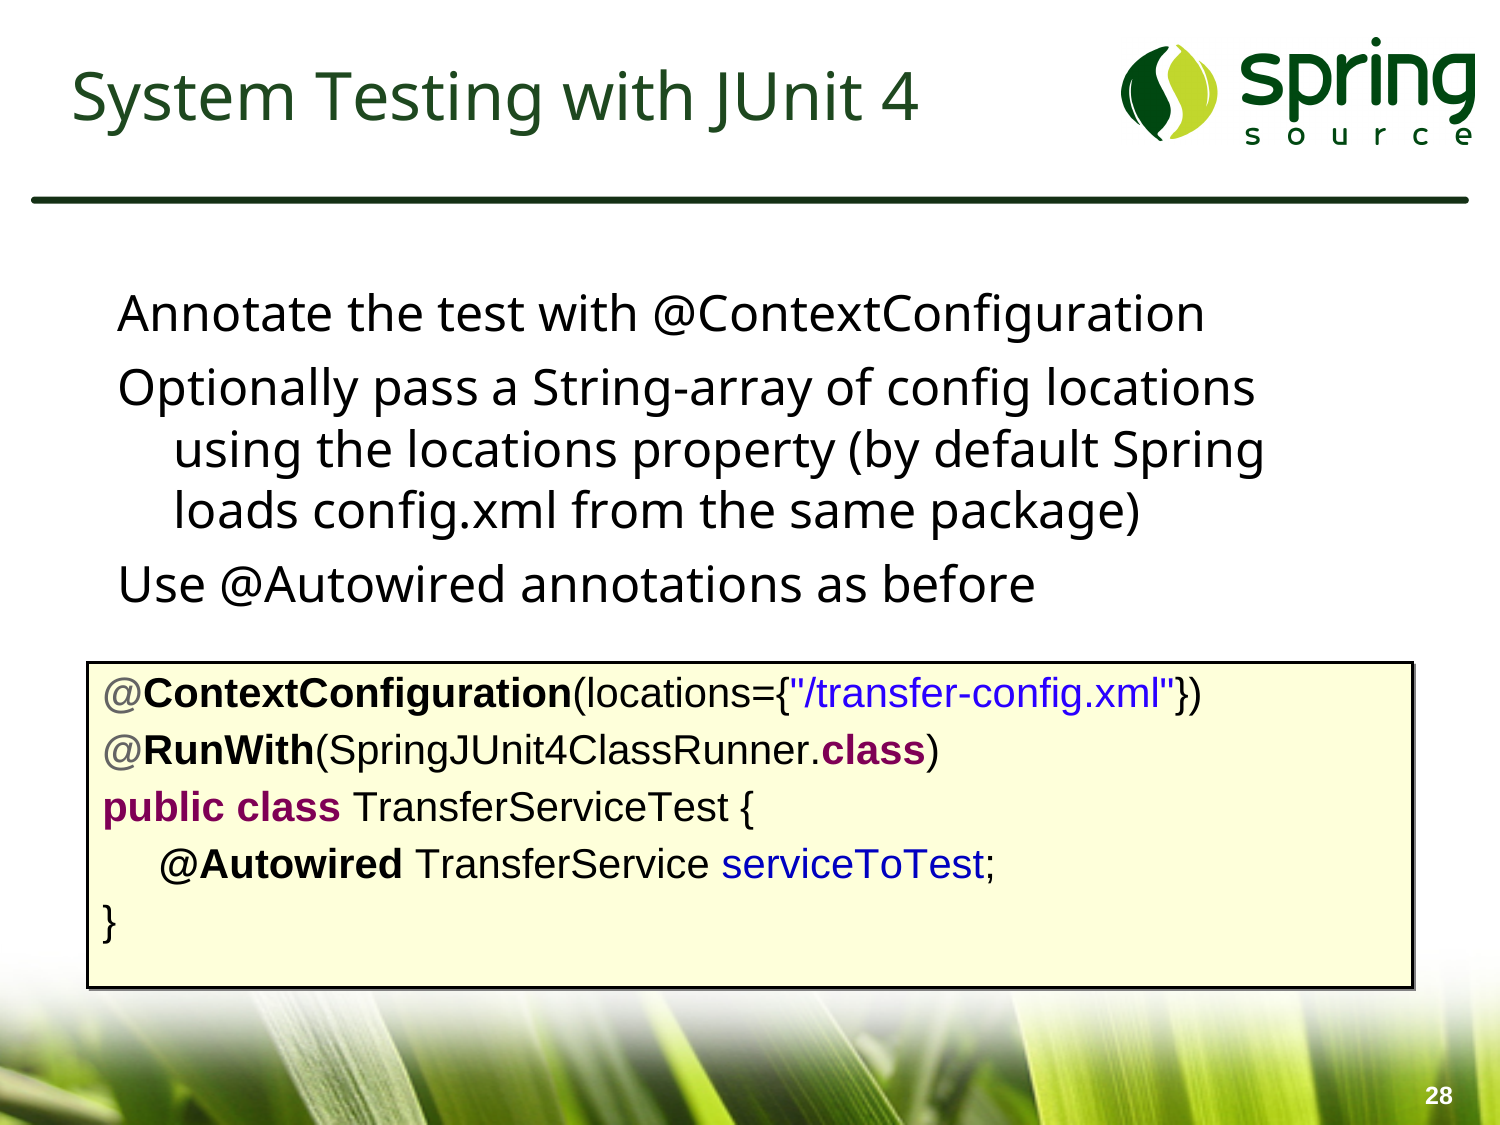

# System Testing with JUnit 4
Annotate the test with @ContextConfiguration
Optionally pass a String-array of config locations using the locations property (by default Spring loads config.xml from the same package)
Use @Autowired annotations as before
@ContextConfiguration(locations={"/transfer-config.xml"})
@RunWith(SpringJUnit4ClassRunner.class)
public class TransferServiceTest {
	@Autowired TransferService serviceToTest;
}